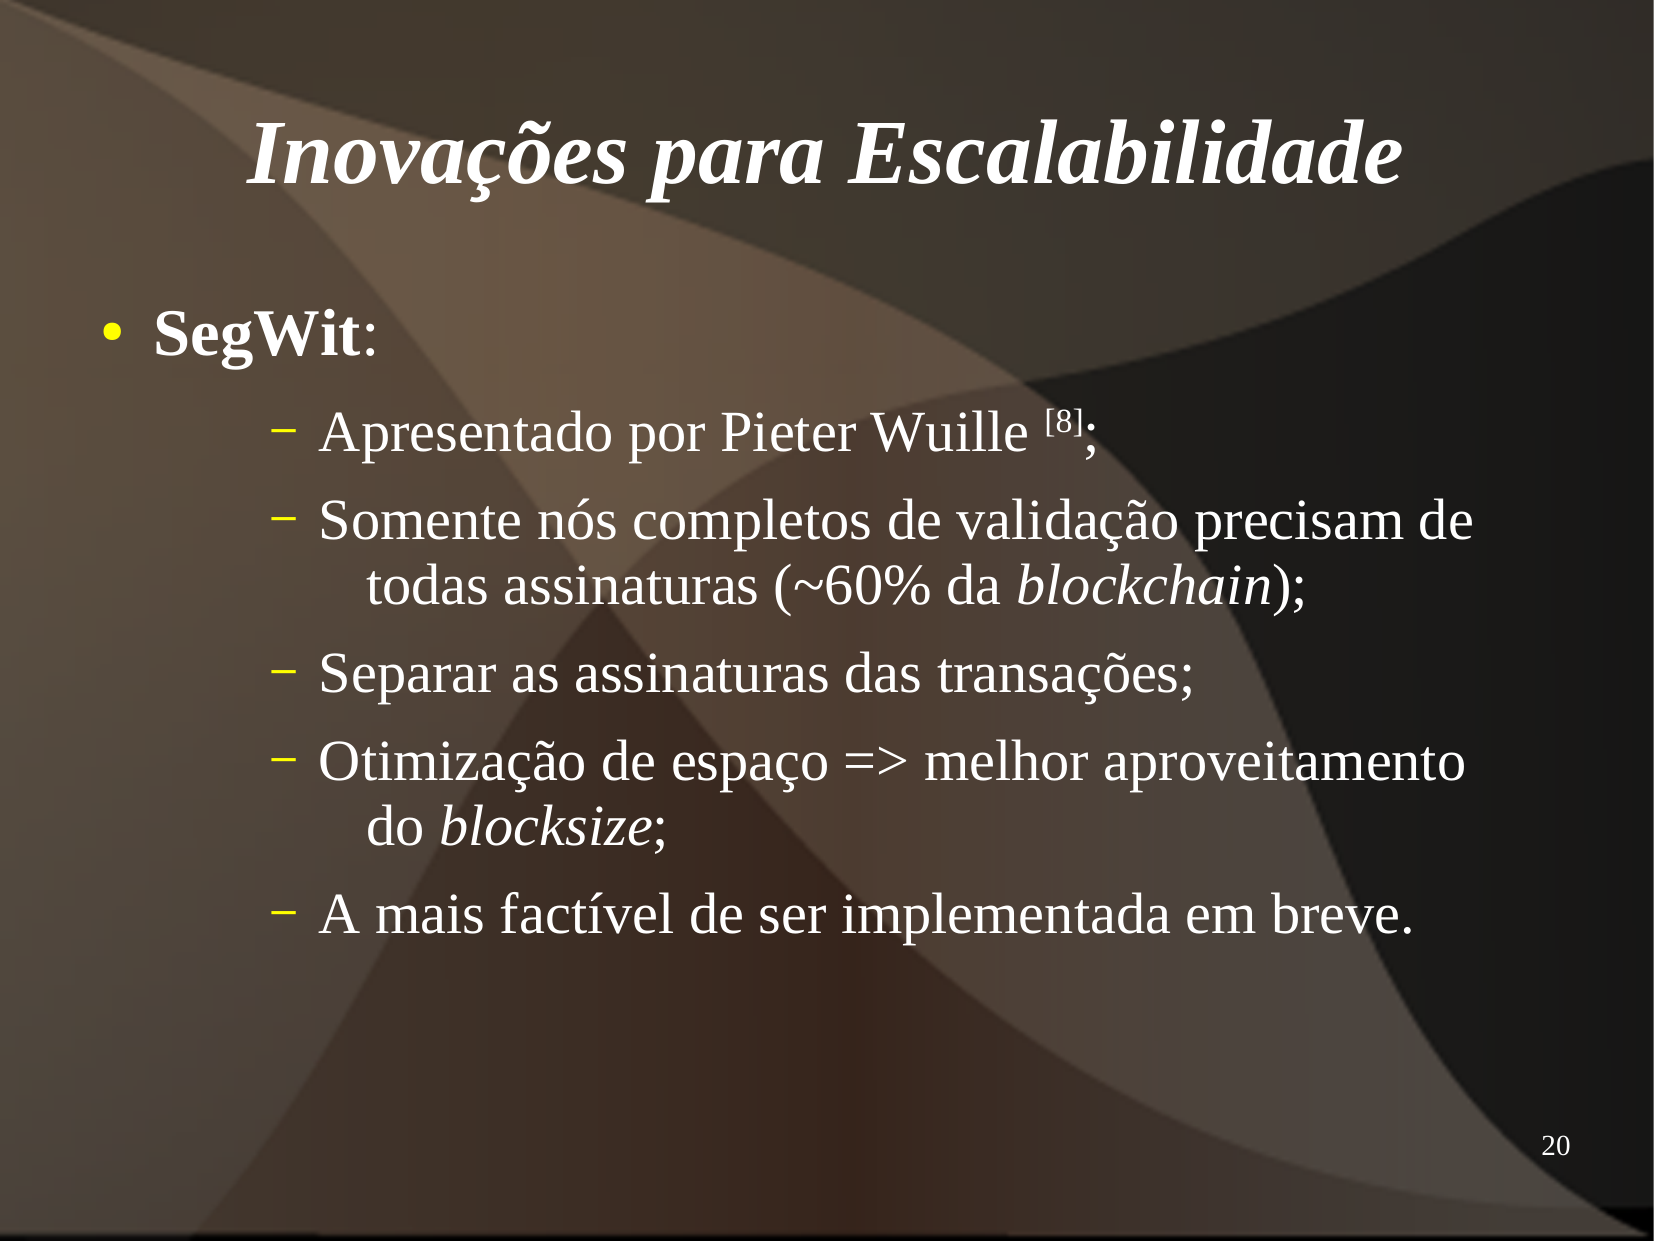

# Inovações para Escalabilidade
SegWit:
Apresentado por Pieter Wuille [8];
Somente nós completos de validação precisam de todas assinaturas (~60% da blockchain);
Separar as assinaturas das transações;
Otimização de espaço => melhor aproveitamento
do blocksize;
A mais factível de ser implementada em breve.
20